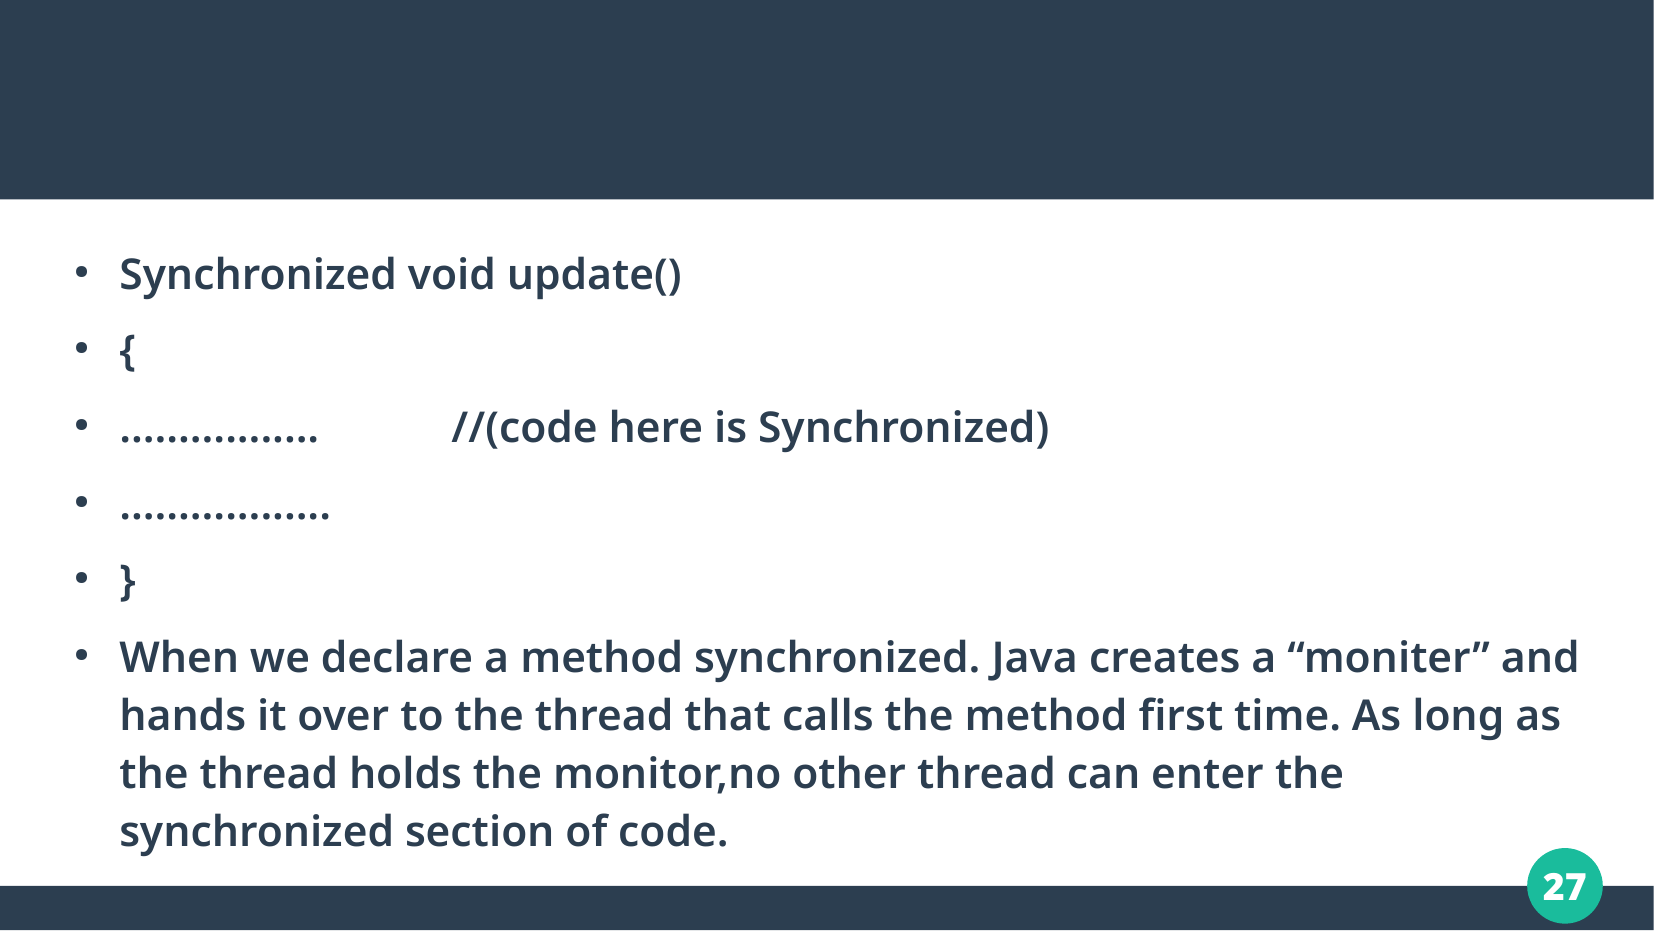

#
Synchronized void update()
{
................. //(code here is Synchronized)
..................
}
When we declare a method synchronized. Java creates a “moniter” and hands it over to the thread that calls the method first time. As long as the thread holds the monitor,no other thread can enter the synchronized section of code.